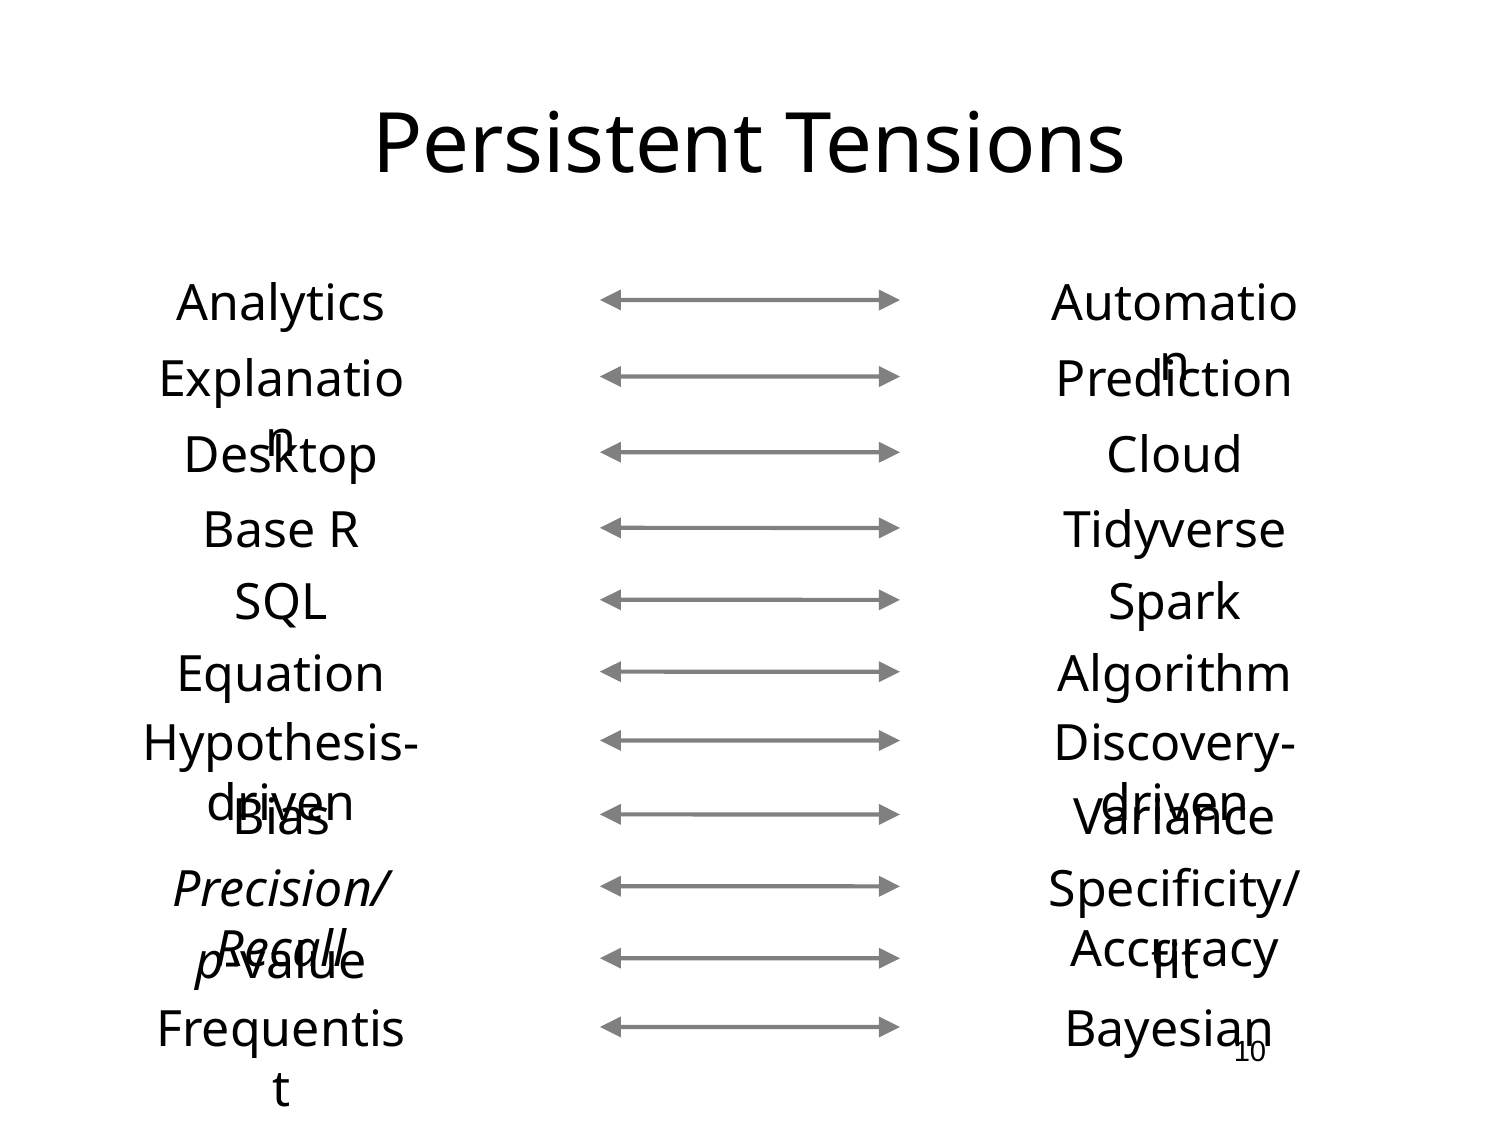

# Persistent Tensions
Analytics
Automation
Explanation
Prediction
Desktop
Cloud
Base R
Tidyverse
SQL
Spark
Equation
Algorithm
Hypothesis-driven
Discovery-driven
Bias
Variance
Precision/Recall
Specificity/Accuracy
p-value
fit
Frequentist
Bayesian